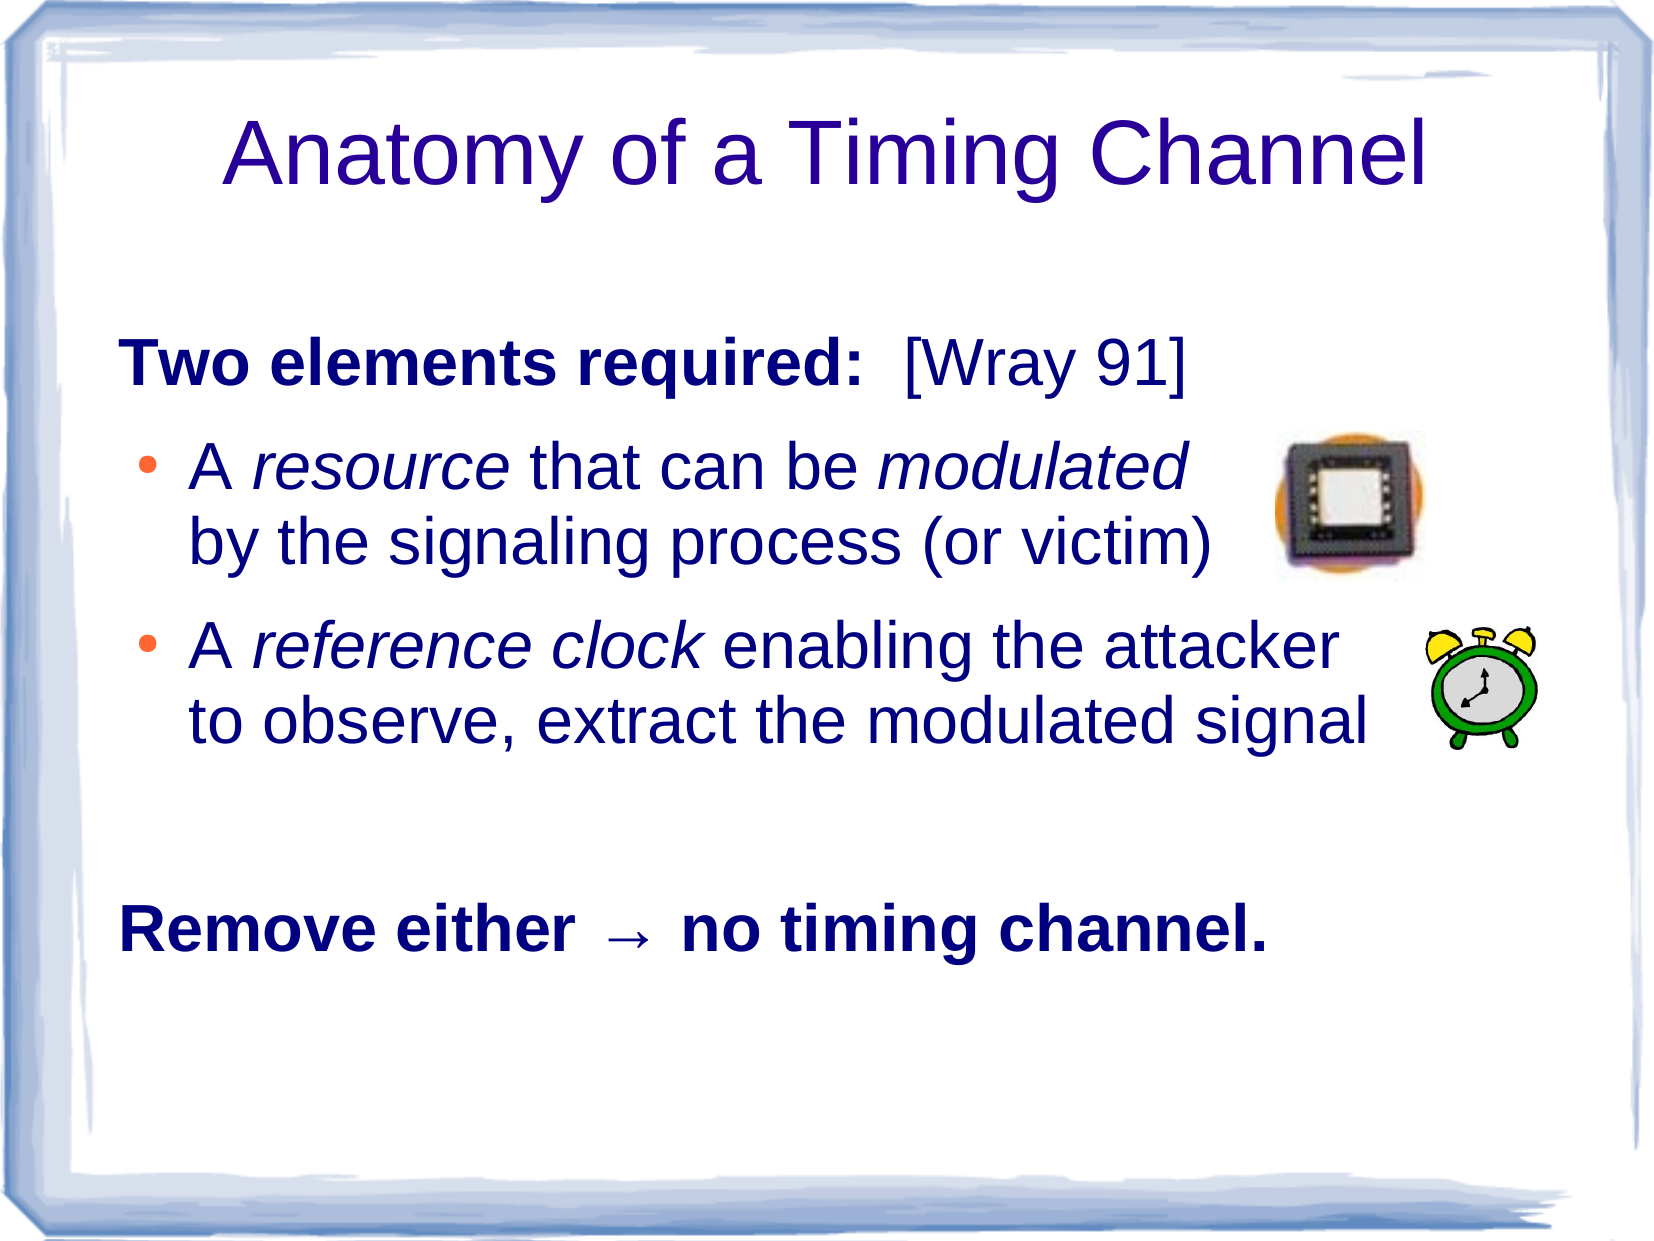

# Anatomy of a Timing Channel
Two elements required: [Wray 91]
A resource that can be modulated
by the signaling process (or victim)
A reference clock enabling the attacker
to observe, extract the modulated signal
Remove either → no timing channel.